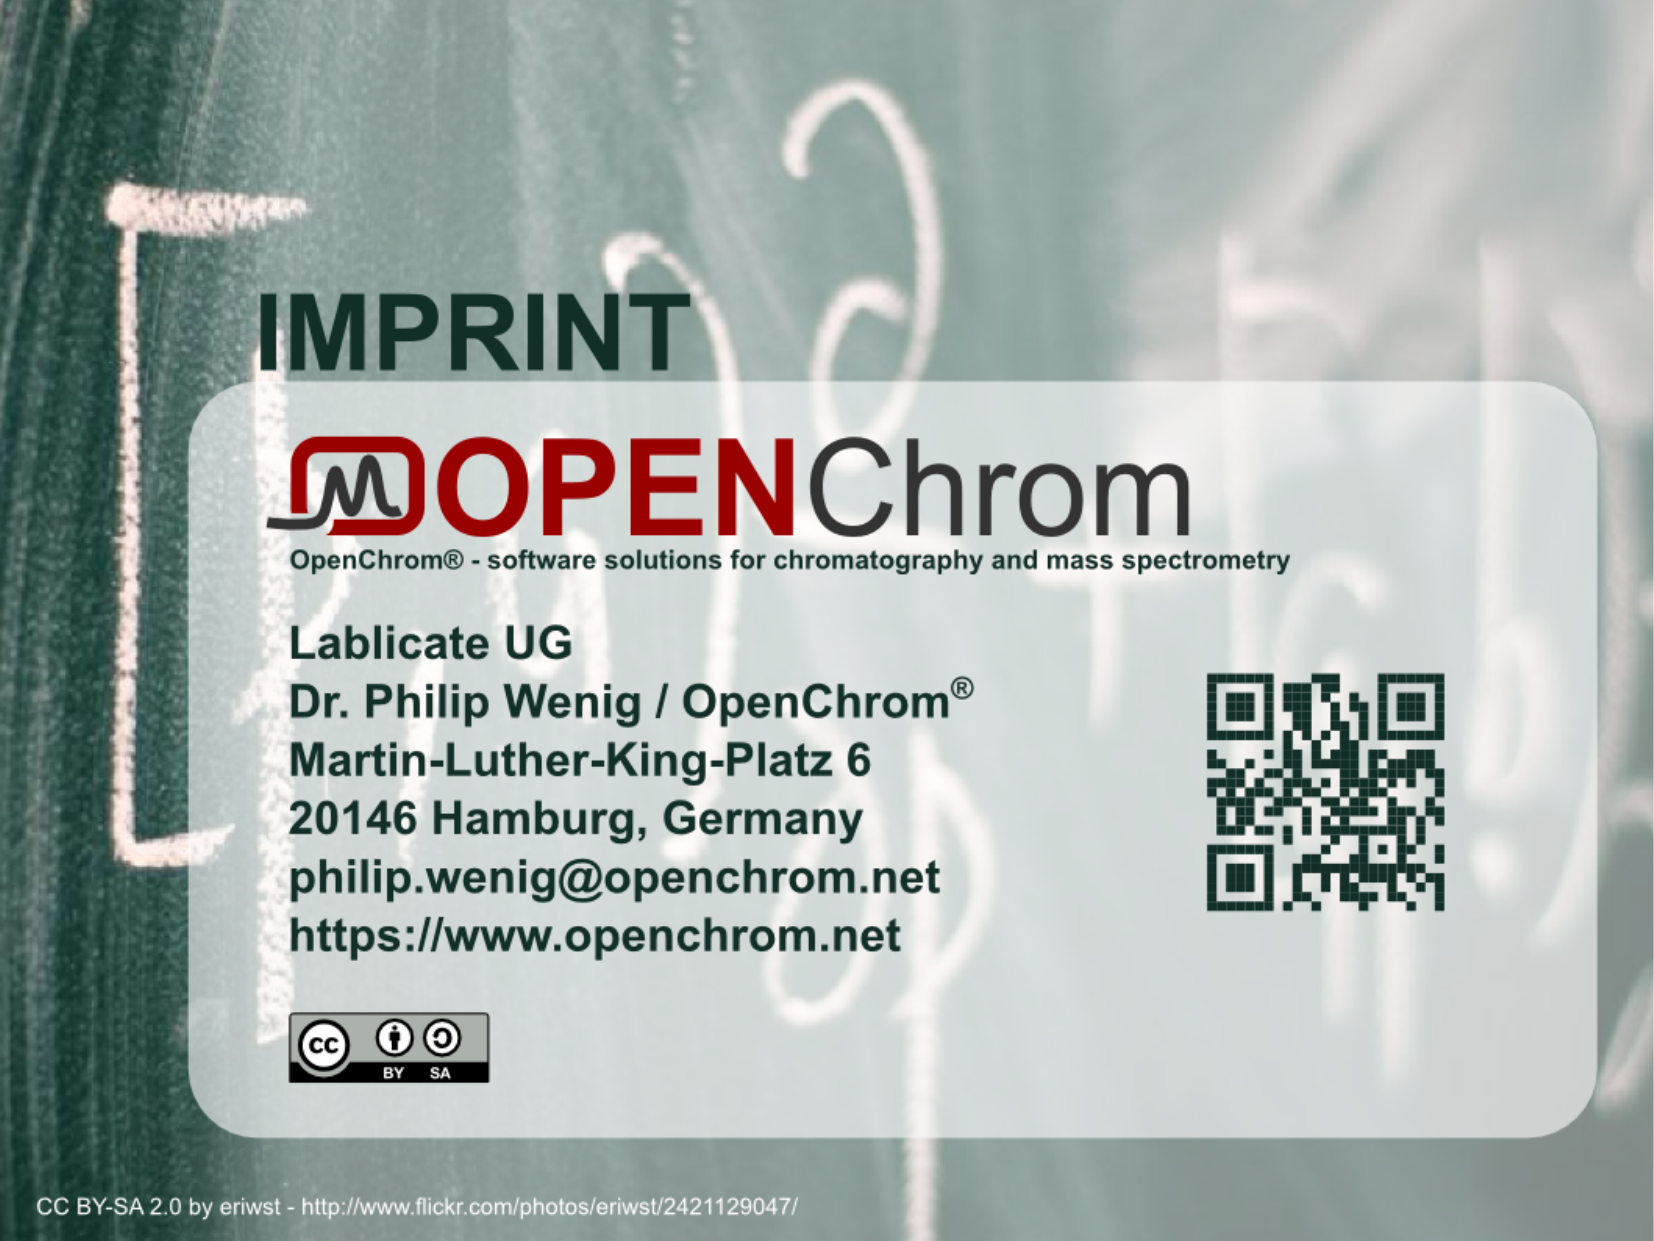

2015/10/11
Facebook Academy 2015 - Team OpenChrom / Machine learning
3